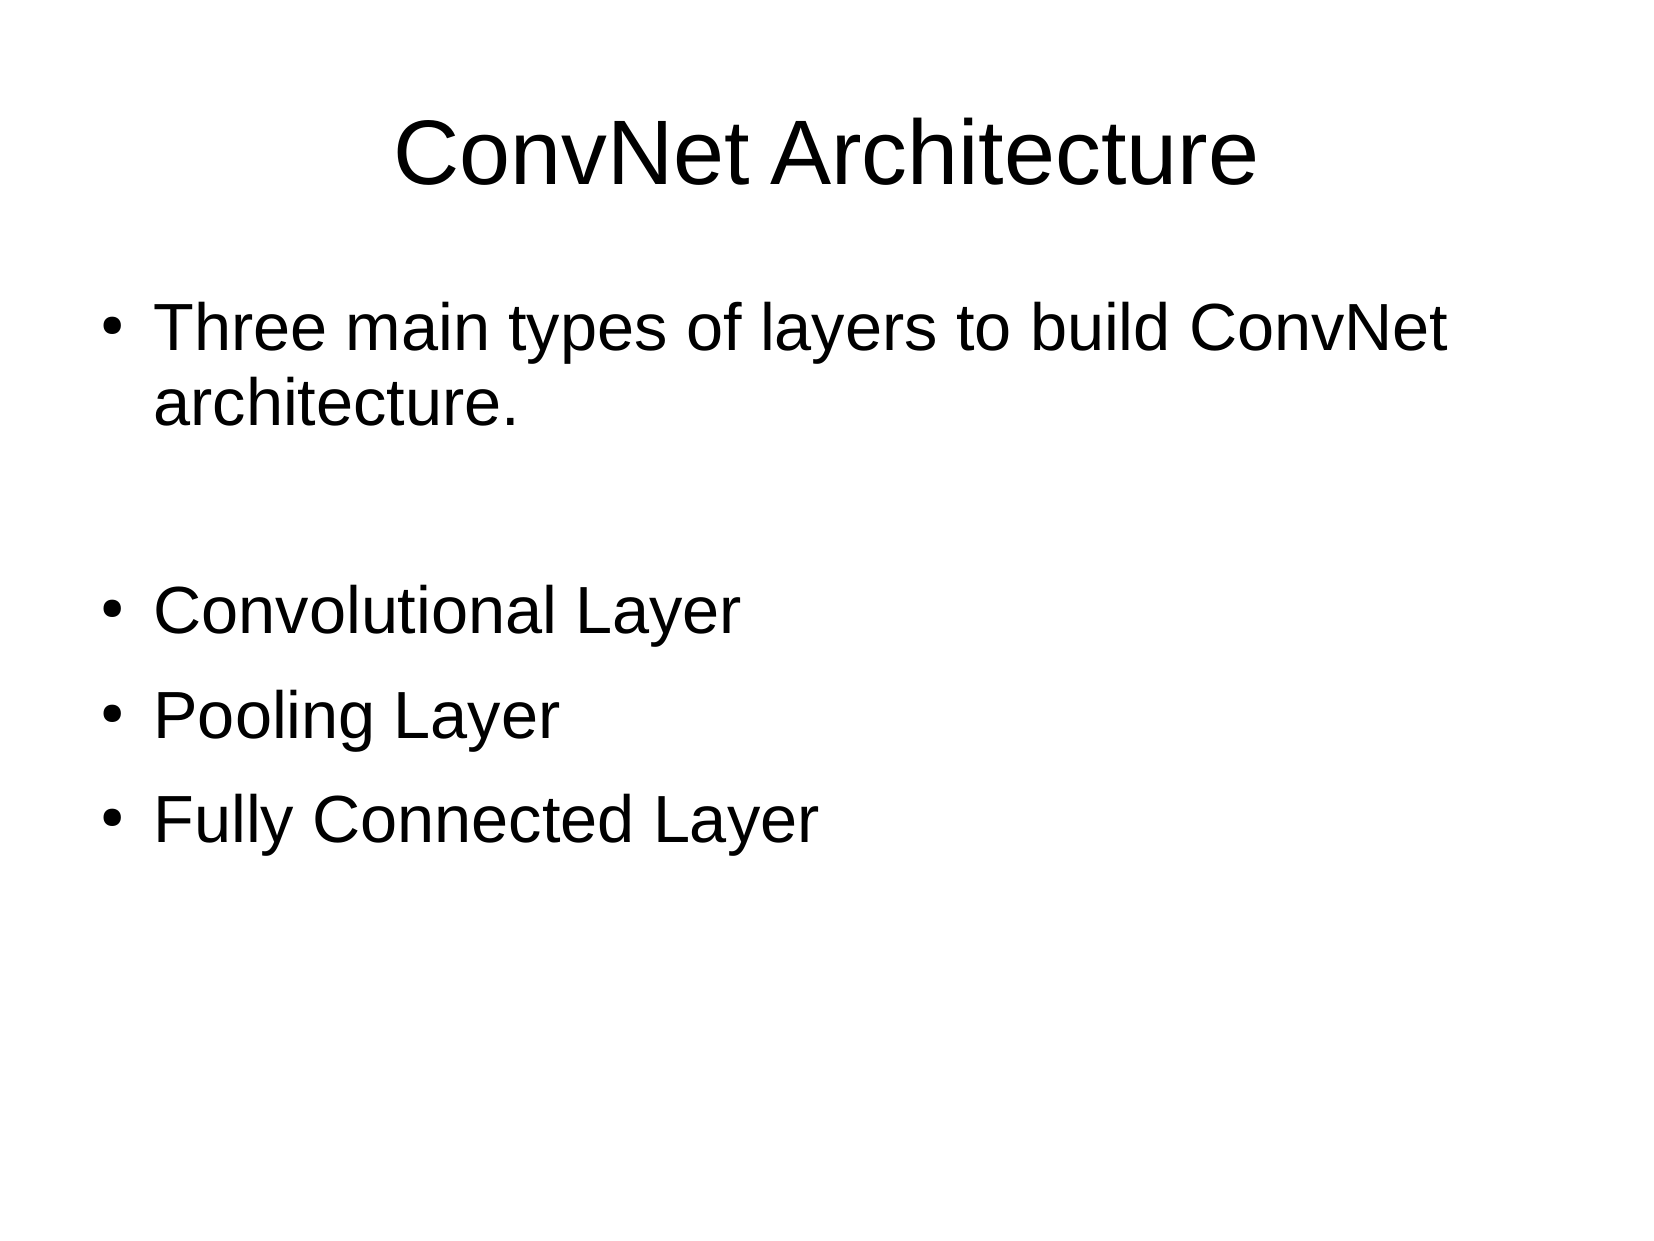

# ConvNet Architecture
Three main types of layers to build ConvNet architecture.
Convolutional Layer
Pooling Layer
Fully Connected Layer